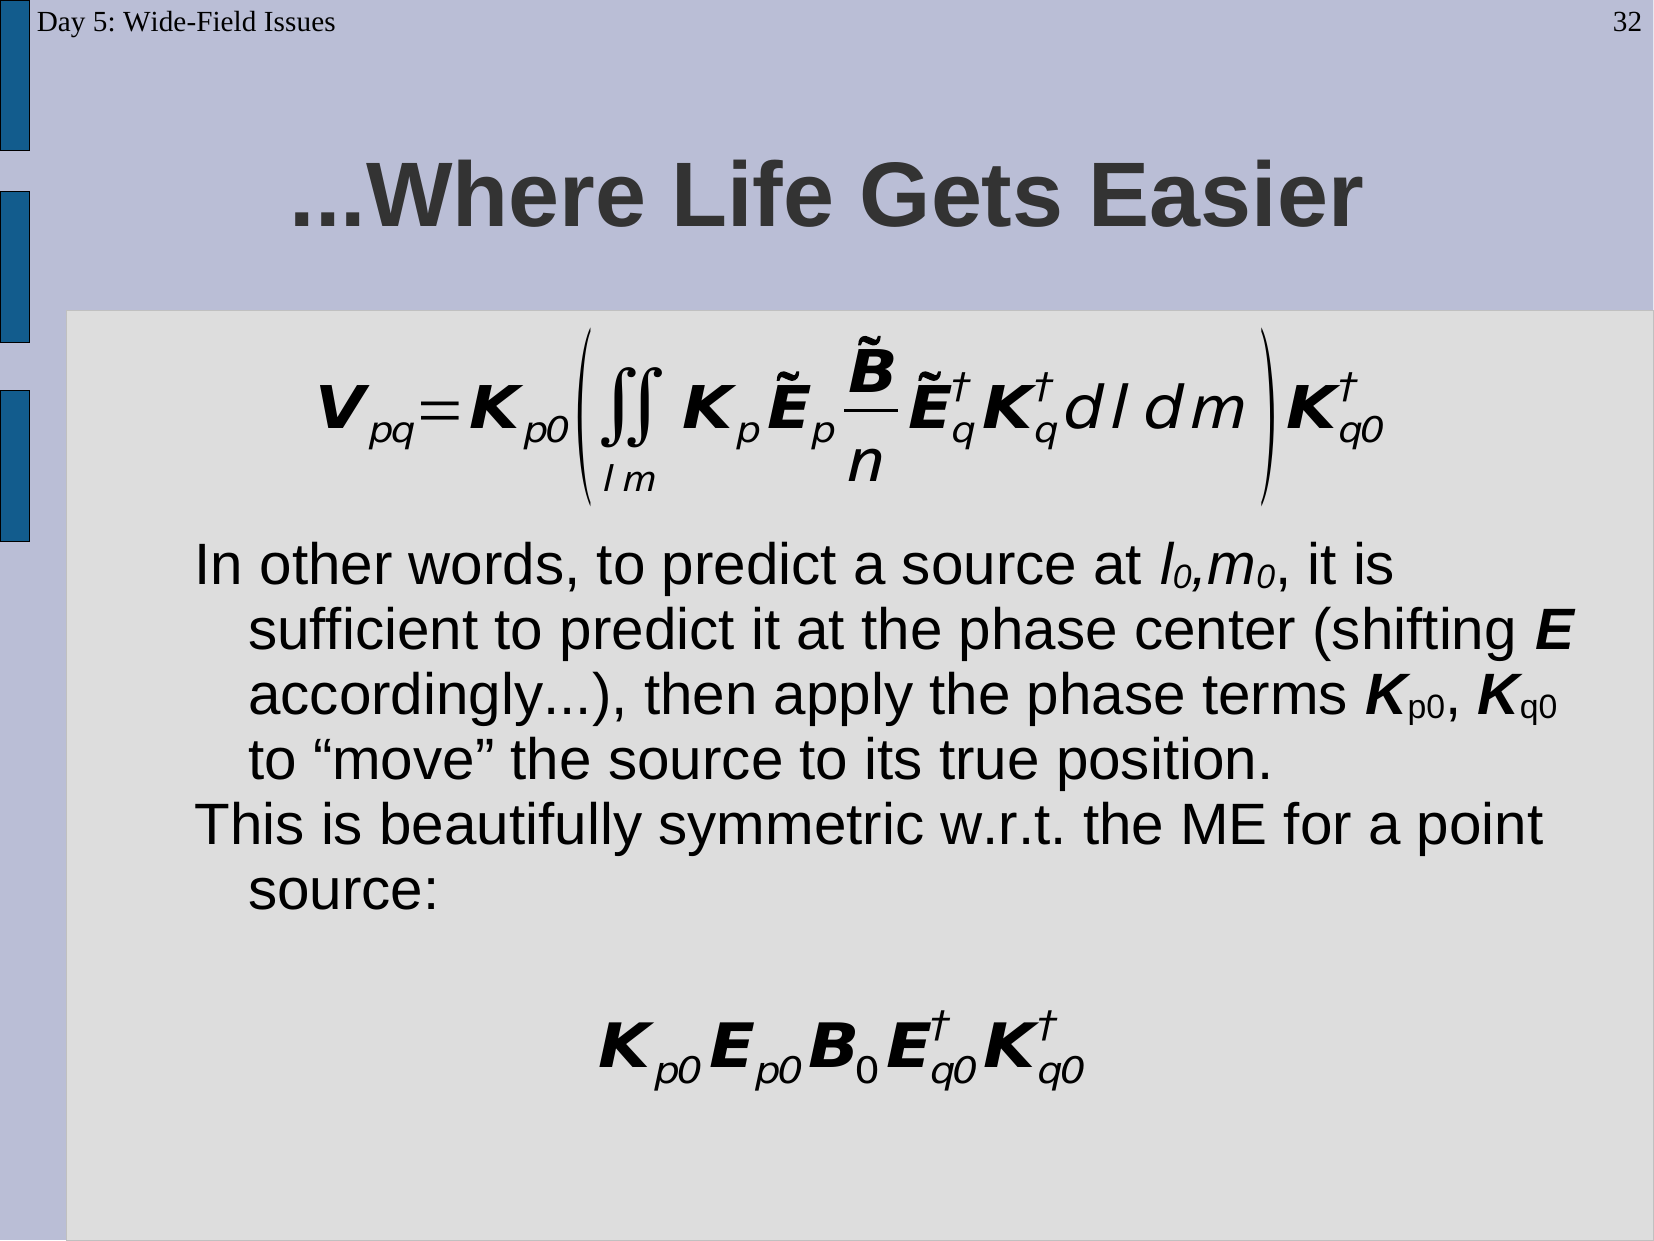

Day 5: Wide-Field Issues
32
# ...Where Life Gets Easier
In other words, to predict a source at l0,m0, it is sufficient to predict it at the phase center (shifting E accordingly...), then apply the phase terms Kp0, Kq0 to “move” the source to its true position.
This is beautifully symmetric w.r.t. the ME for a point source: